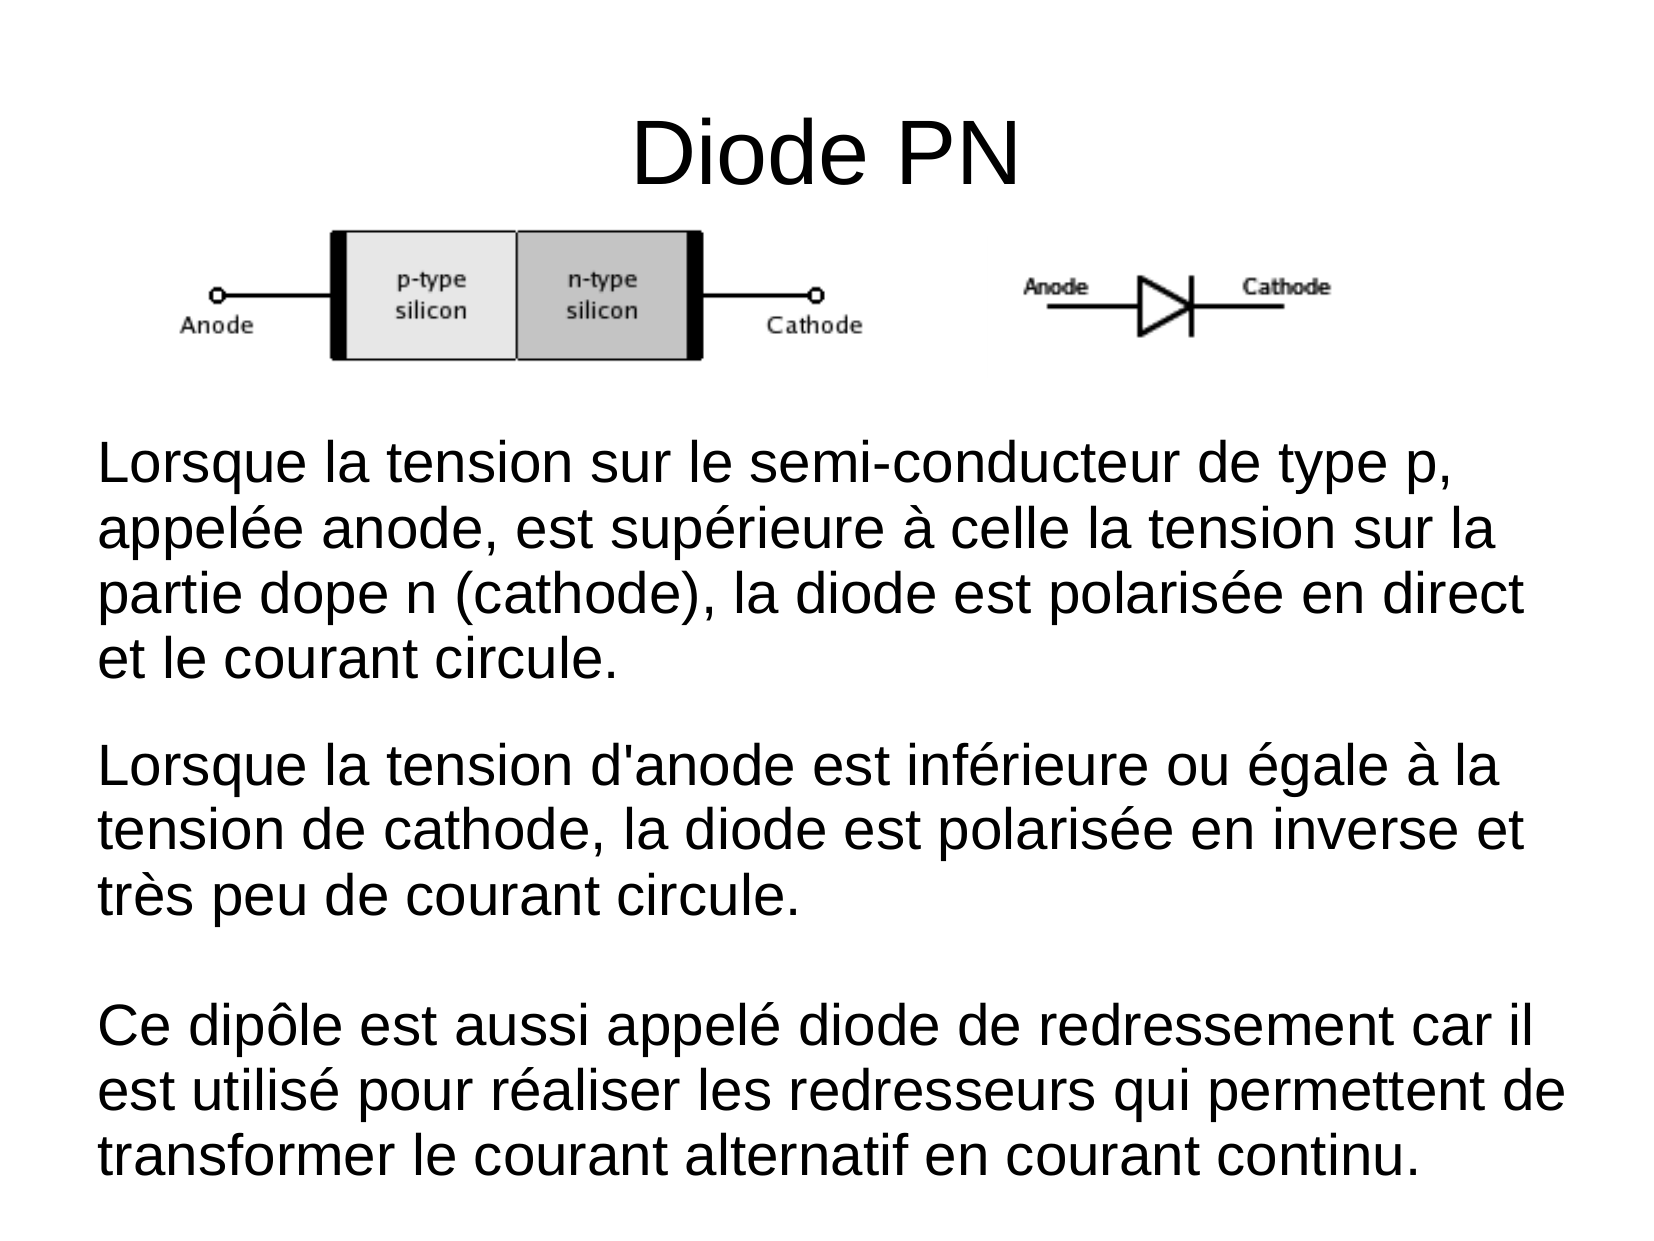

# Diode PN
Lorsque la tension sur le semi-conducteur de type p, appelée anode, est supérieure à celle la tension sur la partie dope n (cathode), la diode est polarisée en direct et le courant circule.
Lorsque la tension d'anode est inférieure ou égale à la tension de cathode, la diode est polarisée en inverse et très peu de courant circule.
Ce dipôle est aussi appelé diode de redressement car il est utilisé pour réaliser les redresseurs qui permettent de transformer le courant alternatif en courant continu.